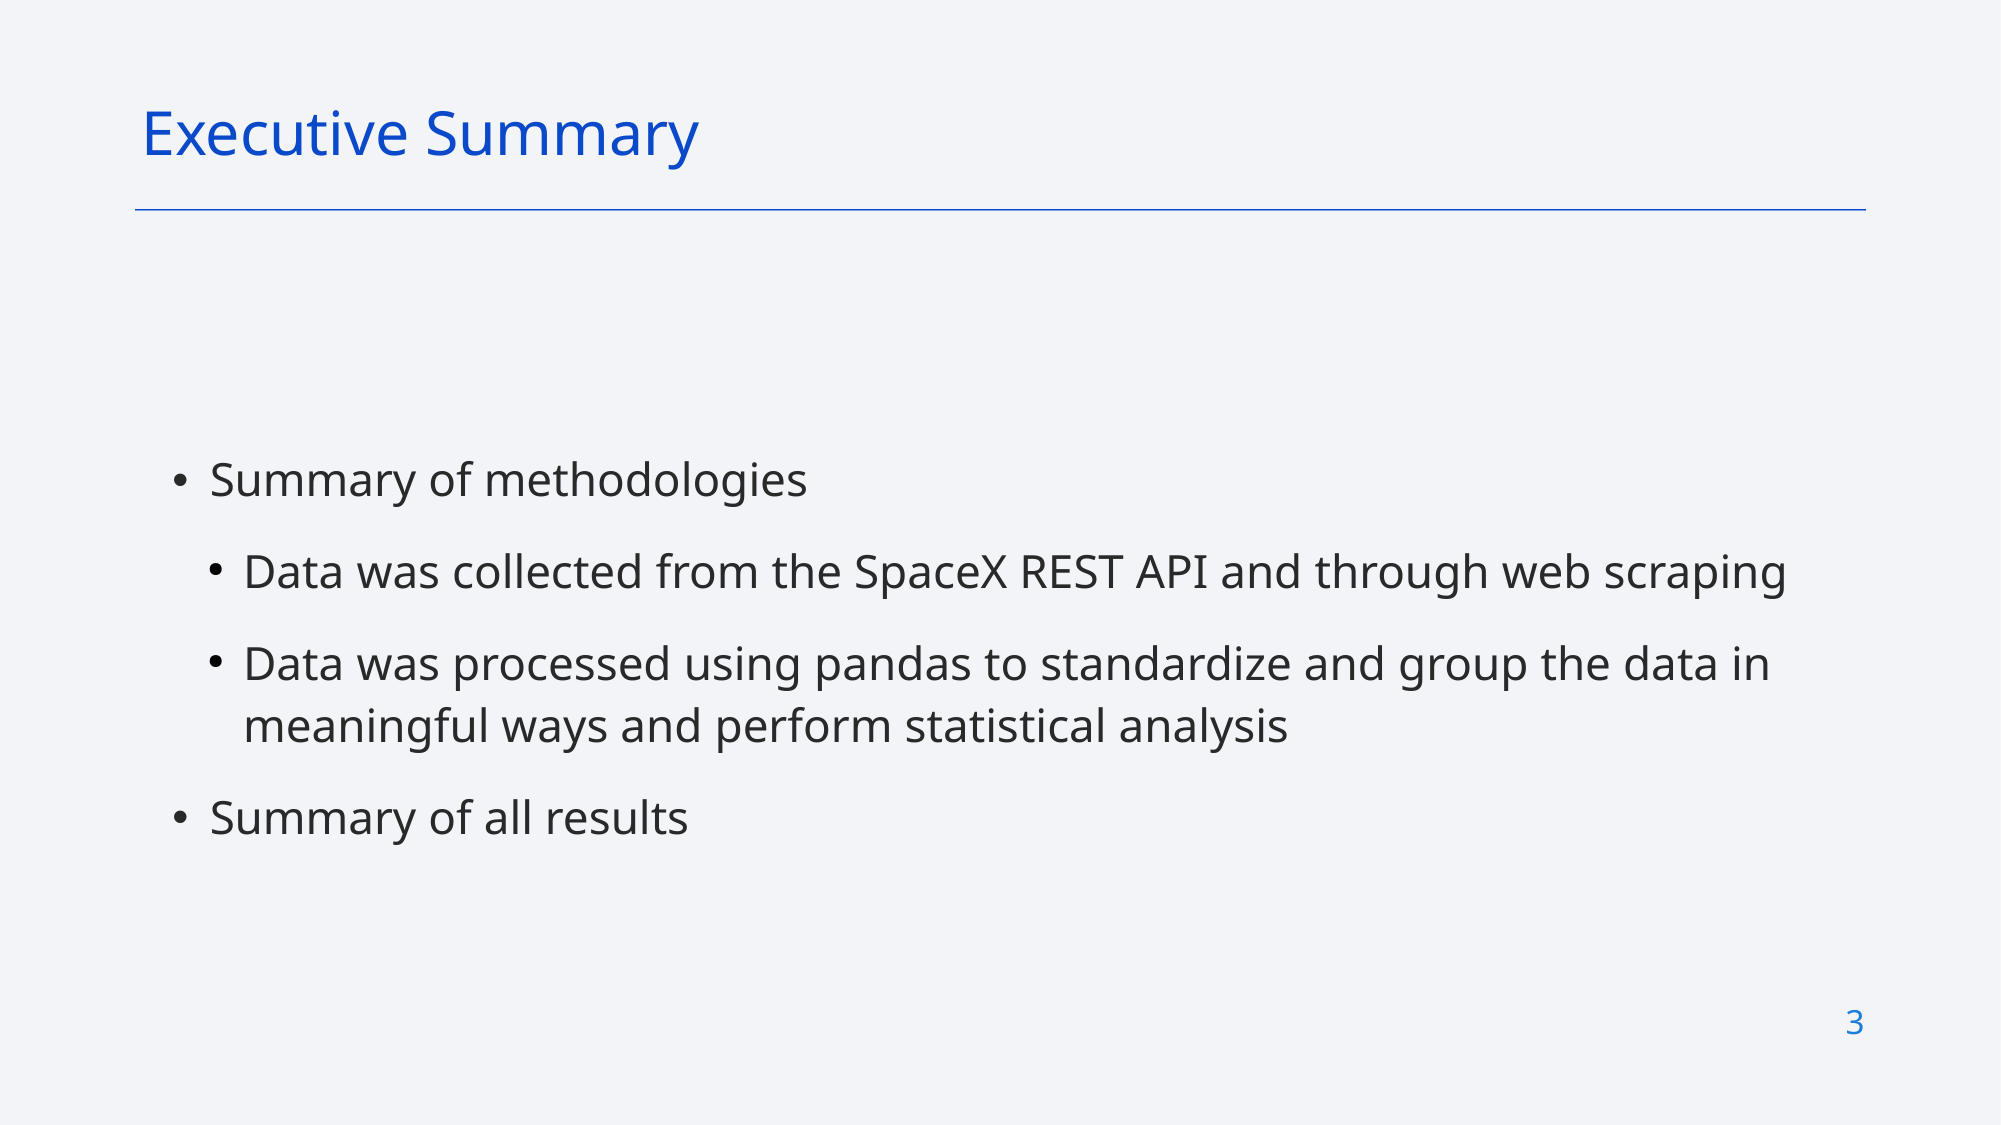

Executive Summary
Summary of methodologies
Data was collected from the SpaceX REST API and through web scraping
Data was processed using pandas to standardize and group the data in meaningful ways and perform statistical analysis
Summary of all results